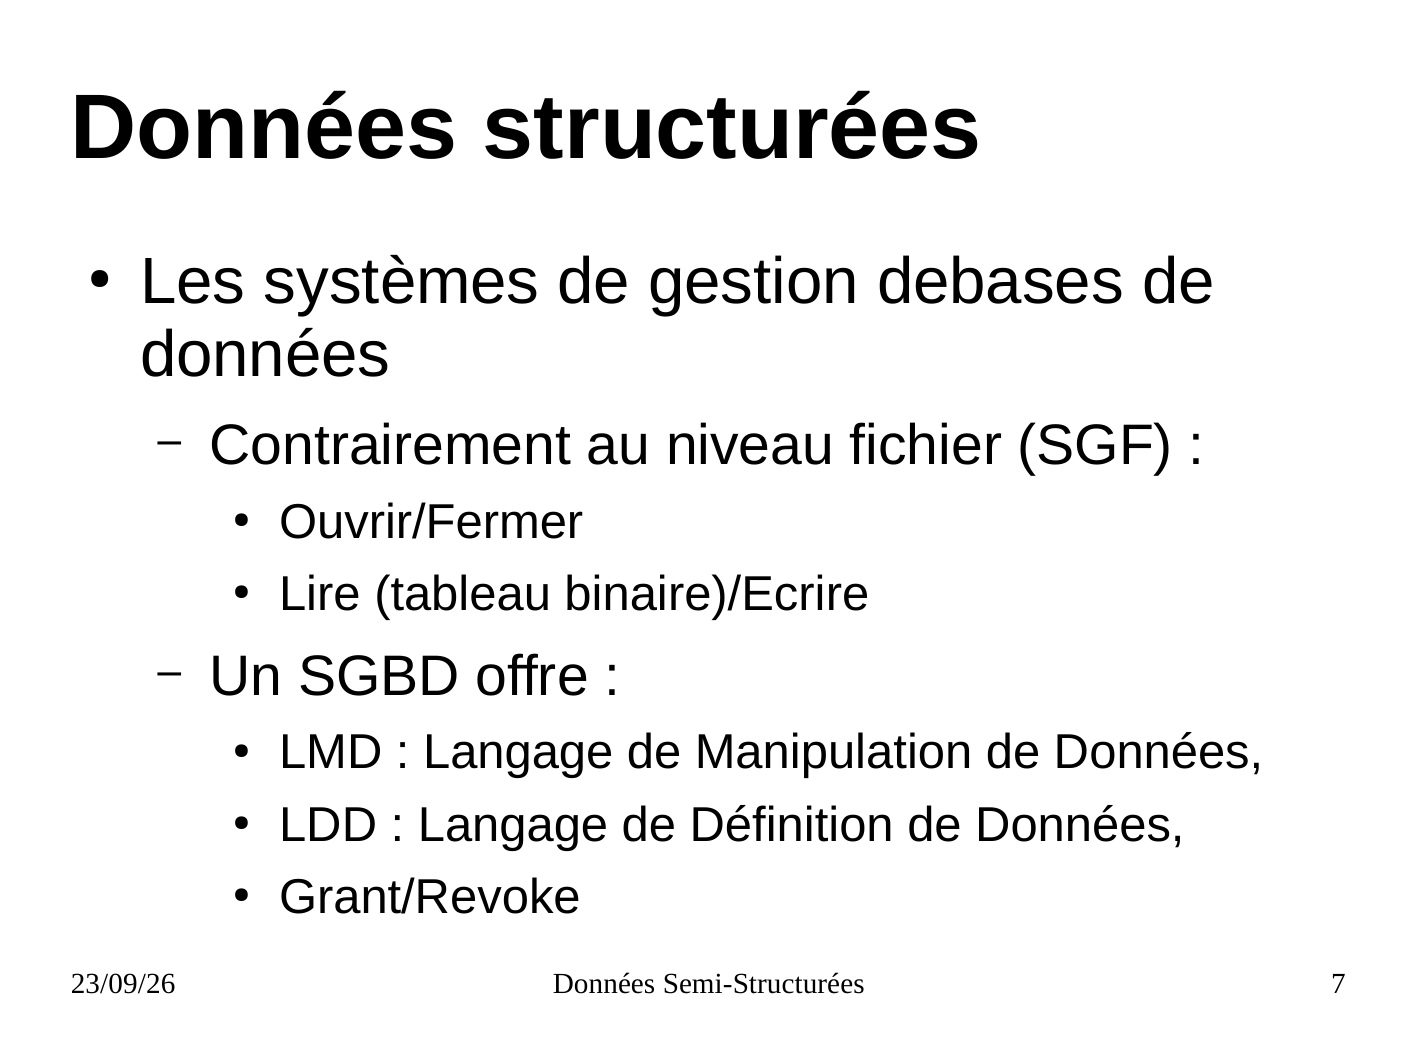

# Données structurées
Les systèmes de gestion debases de données
Contrairement au niveau fichier (SGF) :
Ouvrir/Fermer
Lire (tableau binaire)/Ecrire
Un SGBD offre :
LMD : Langage de Manipulation de Données,
LDD : Langage de Définition de Données,
Grant/Revoke
Données Semi-Structurées
7